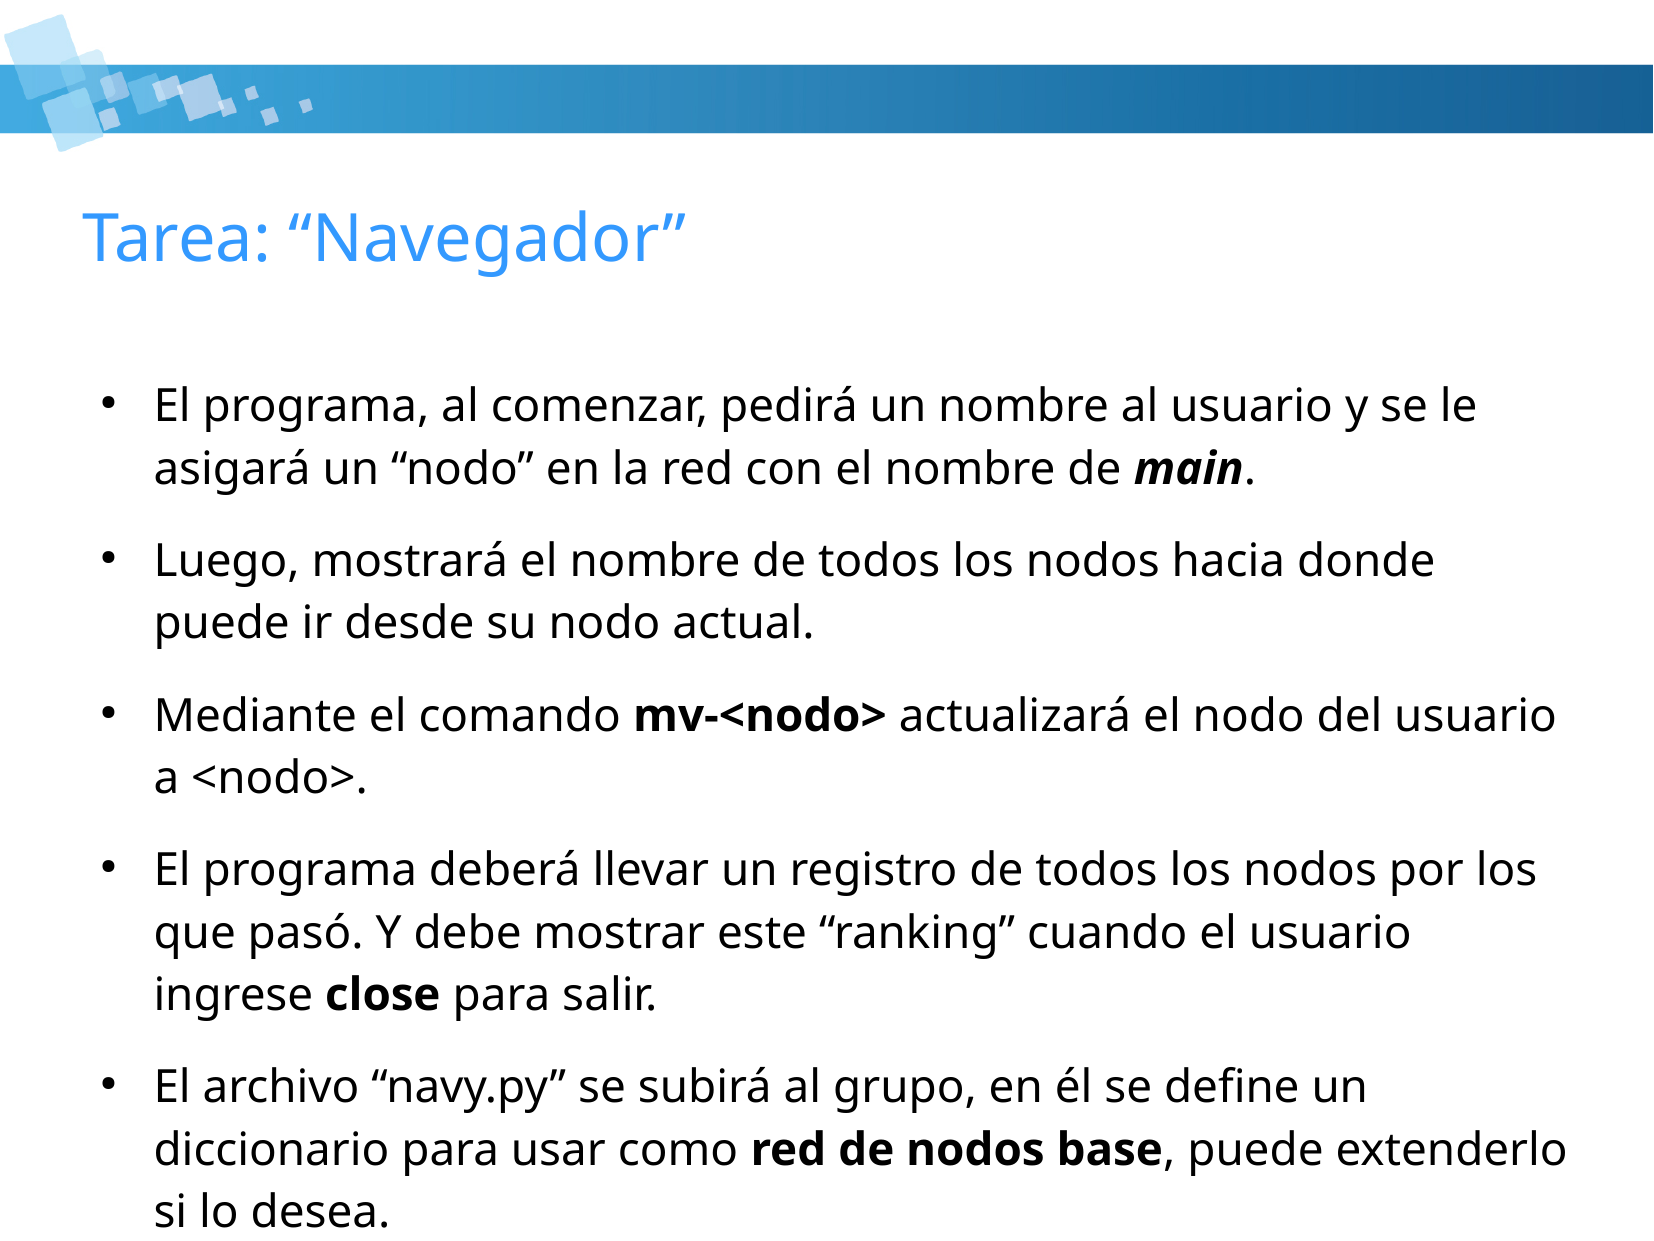

# Tarea: “Navegador”
El programa, al comenzar, pedirá un nombre al usuario y se le asigará un “nodo” en la red con el nombre de main.
Luego, mostrará el nombre de todos los nodos hacia donde puede ir desde su nodo actual.
Mediante el comando mv-<nodo> actualizará el nodo del usuario a <nodo>.
El programa deberá llevar un registro de todos los nodos por los que pasó. Y debe mostrar este “ranking” cuando el usuario ingrese close para salir.
El archivo “navy.py” se subirá al grupo, en él se define un diccionario para usar como red de nodos base, puede extenderlo si lo desea.